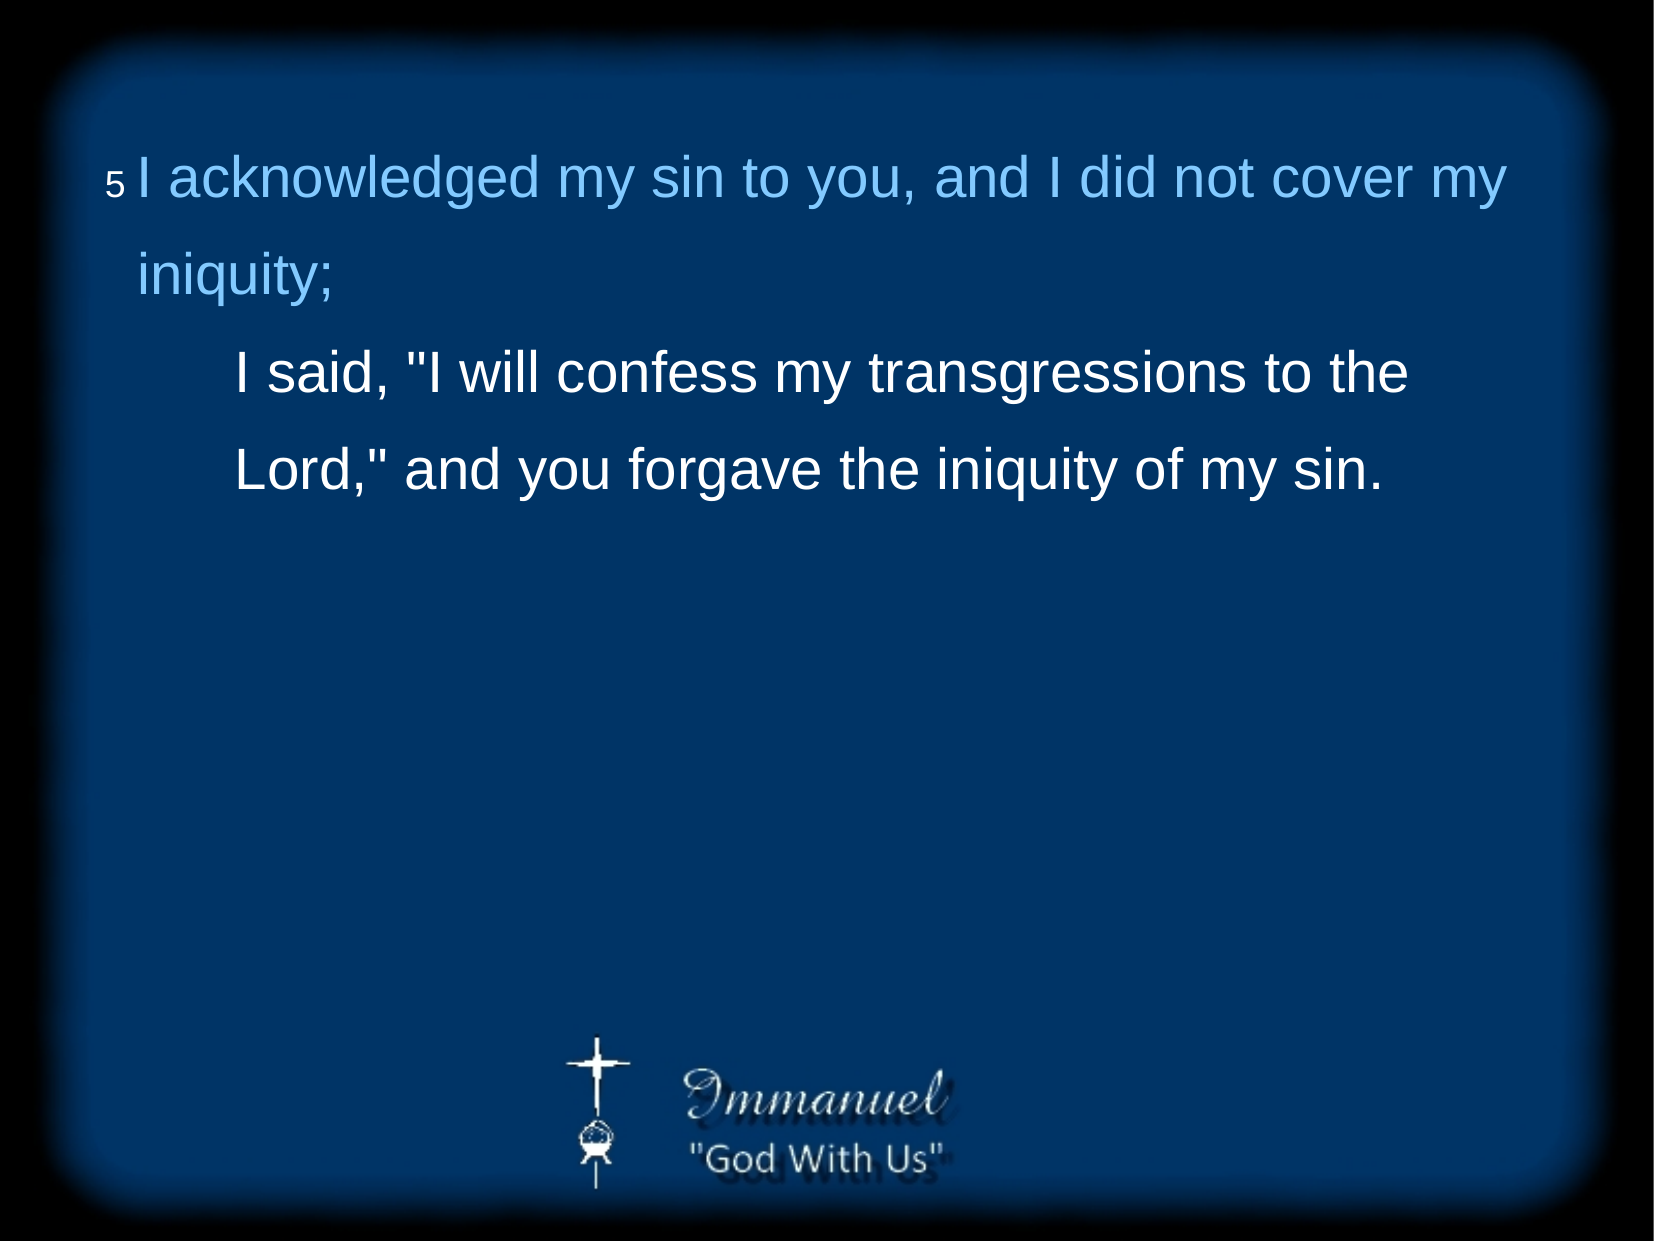

5 I acknowledged my sin to you, and I did not cover my
 iniquity;
 I said, "I will confess my transgressions to the
 Lord," and you forgave the iniquity of my sin.